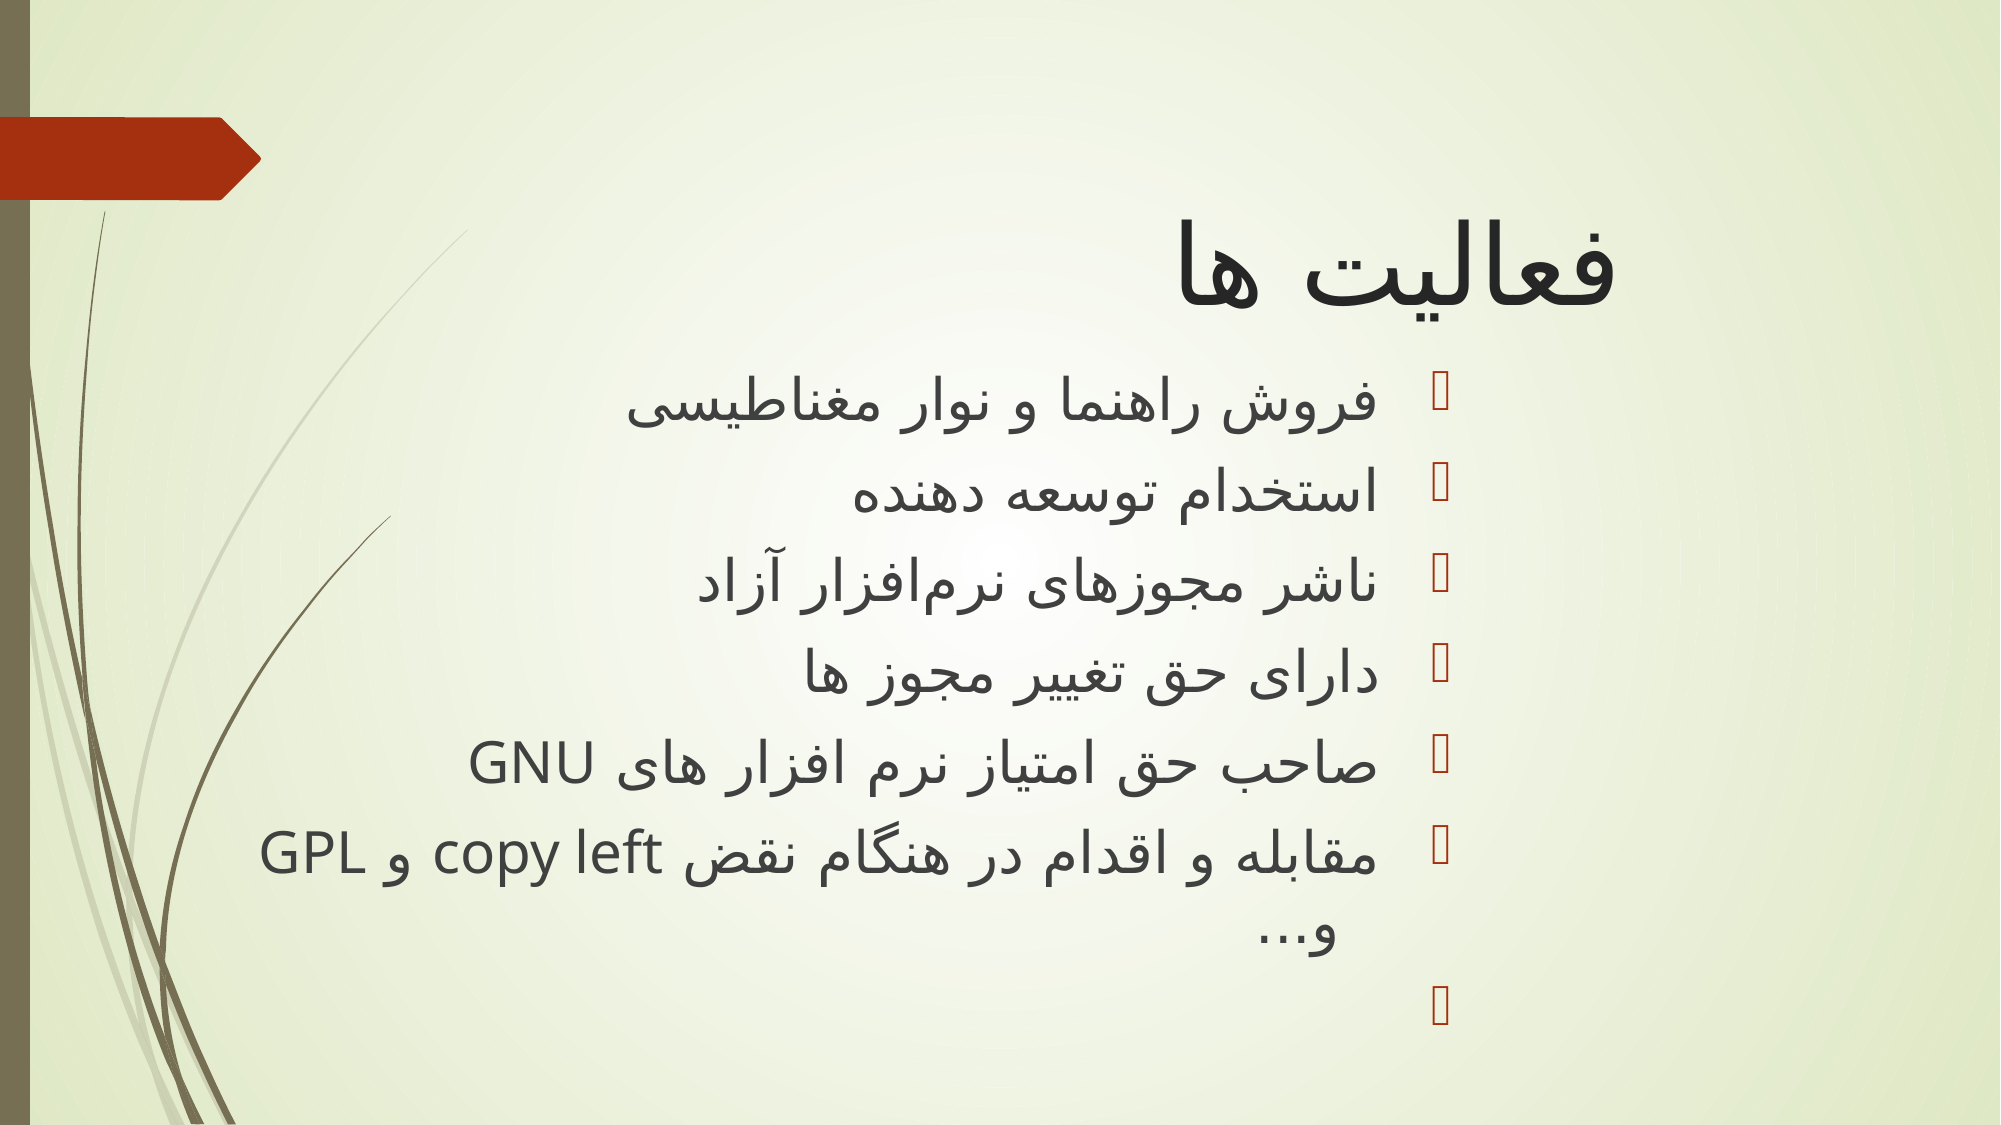

فعالیت ها
 فروش راهنما و نوار مغناطیسی
 استخدام توسعه دهنده
 ناشر مجوزهای نرم‌افزار آزاد
 دارای حق تغییر مجوز ها
 صاحب حق امتیاز نرم افزار های GNU
 مقابله و اقدام در هنگام نقض copy left و GPL و...